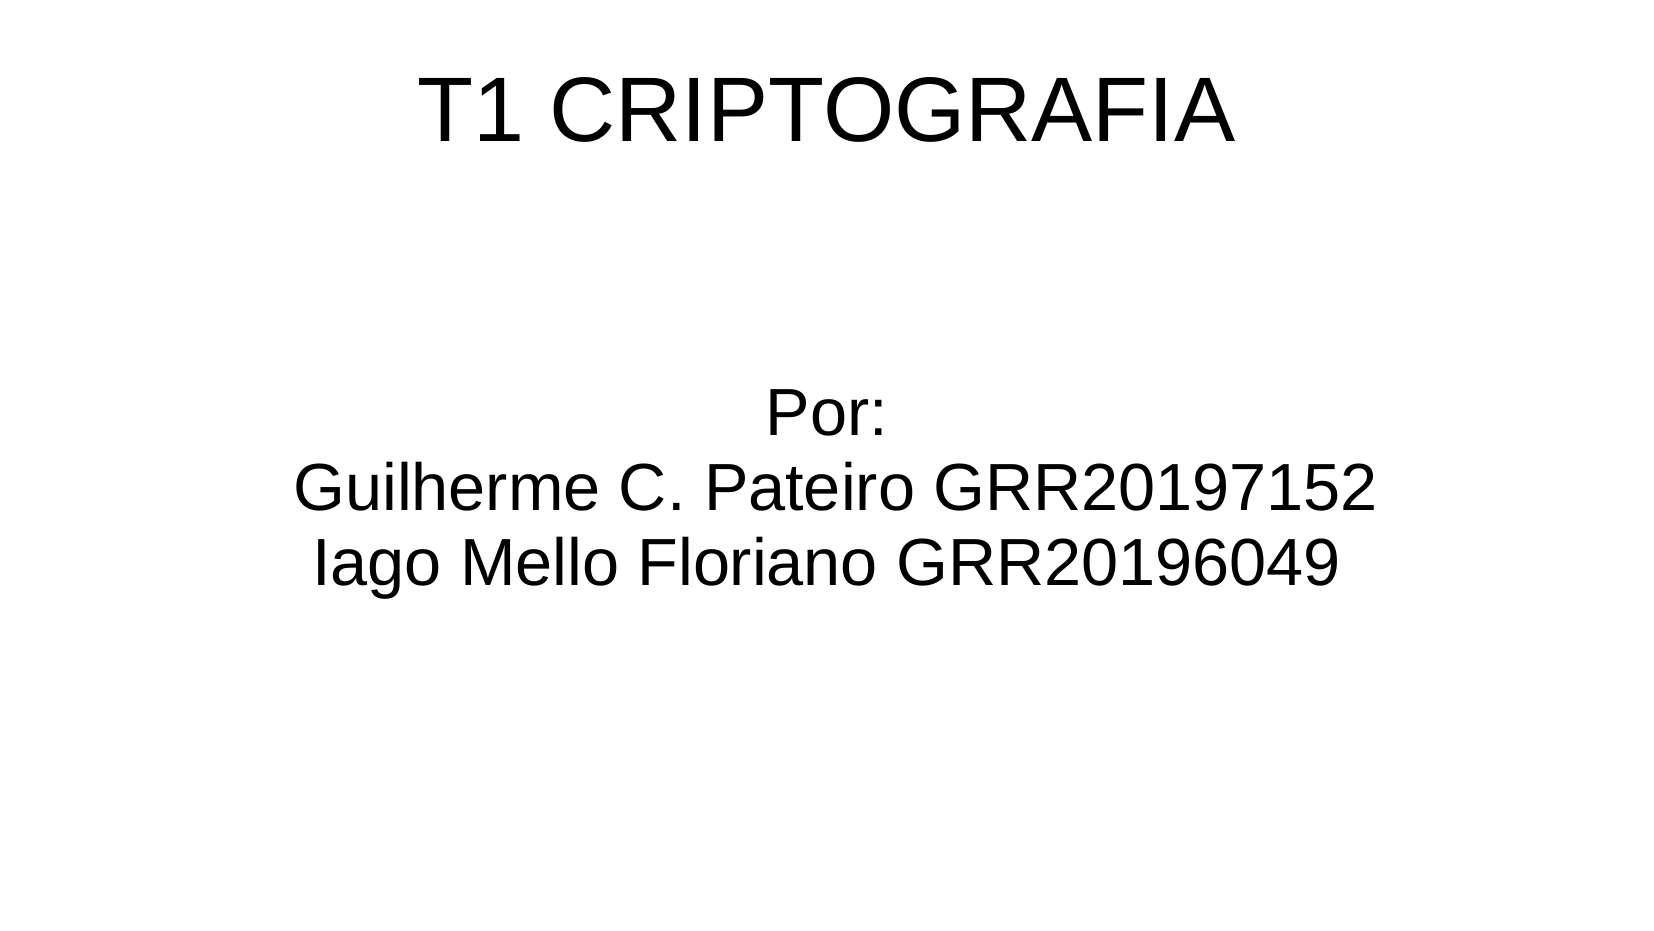

# T1 CRIPTOGRAFIA
Por:
 Guilherme C. Pateiro GRR20197152
Iago Mello Floriano GRR20196049